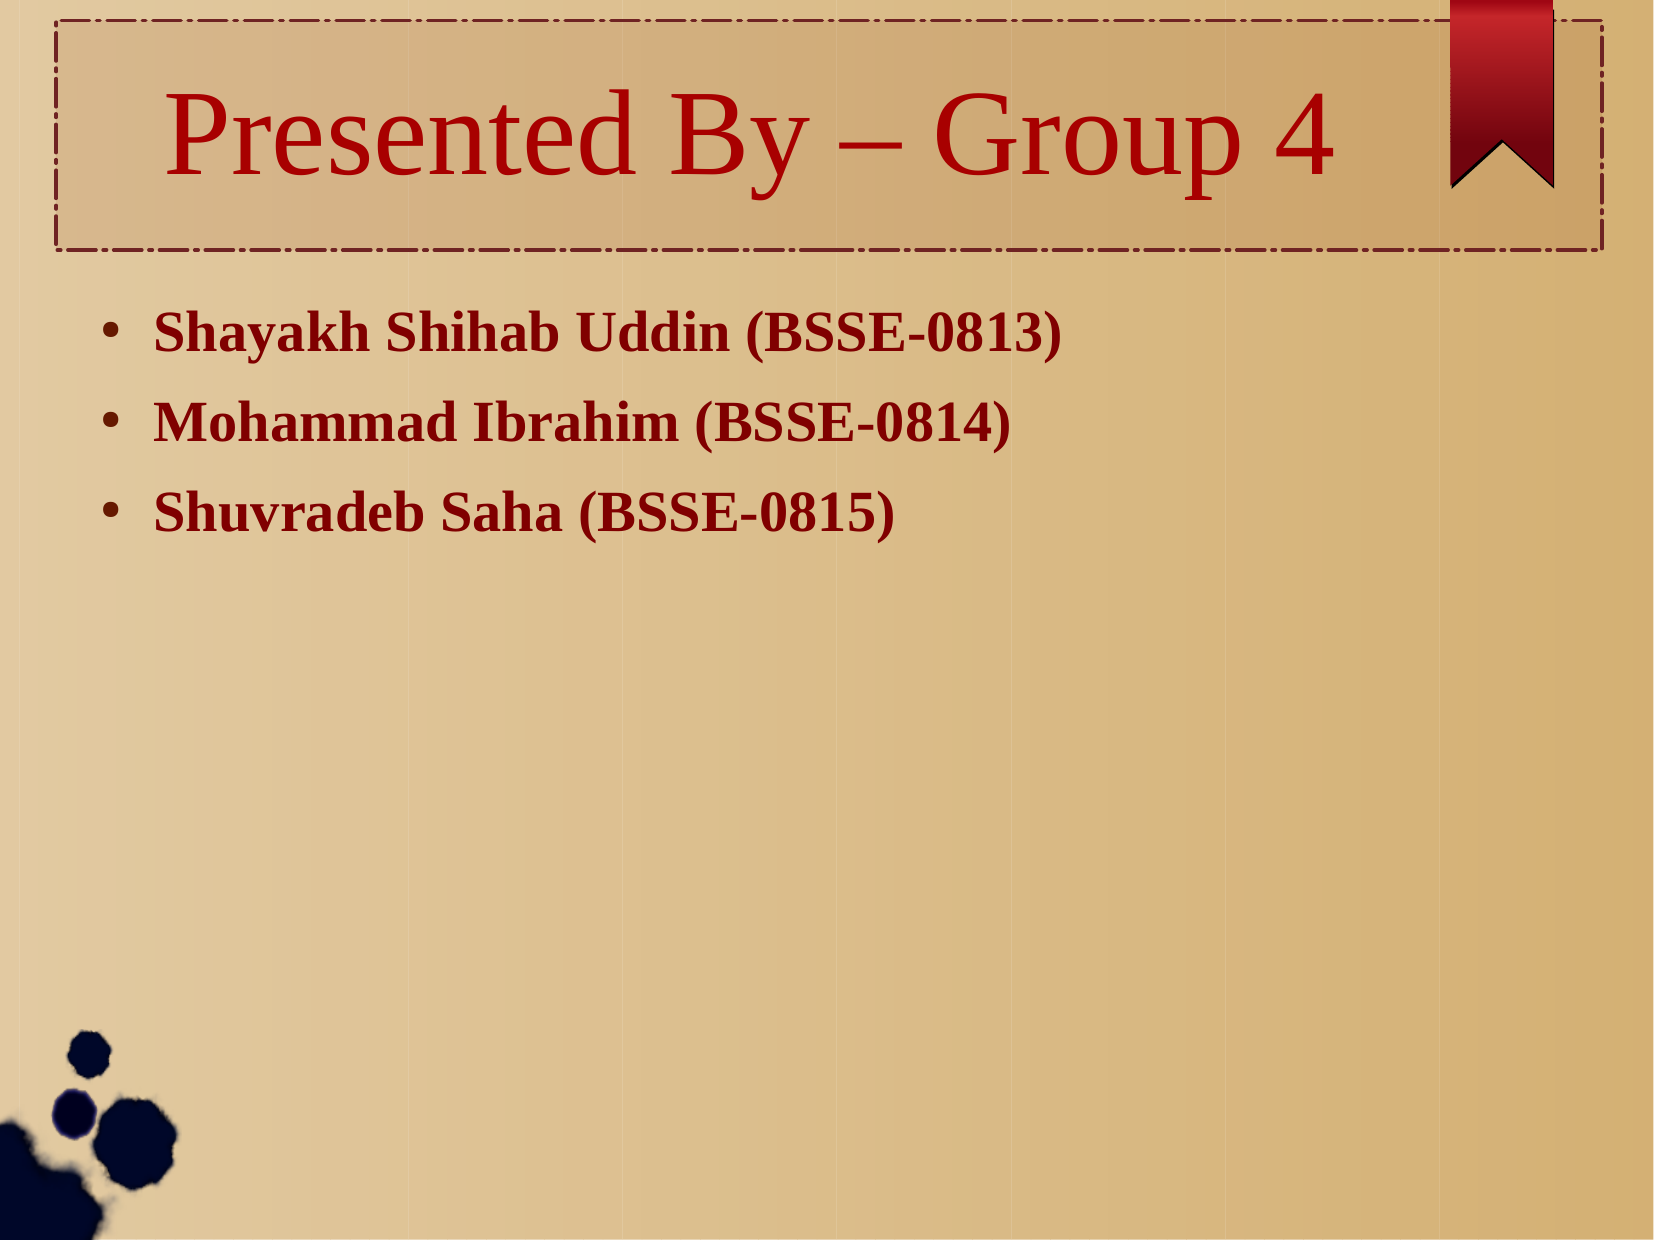

# Presented By – Group 4
Shayakh Shihab Uddin (BSSE-0813)
Mohammad Ibrahim (BSSE-0814)
Shuvradeb Saha (BSSE-0815)